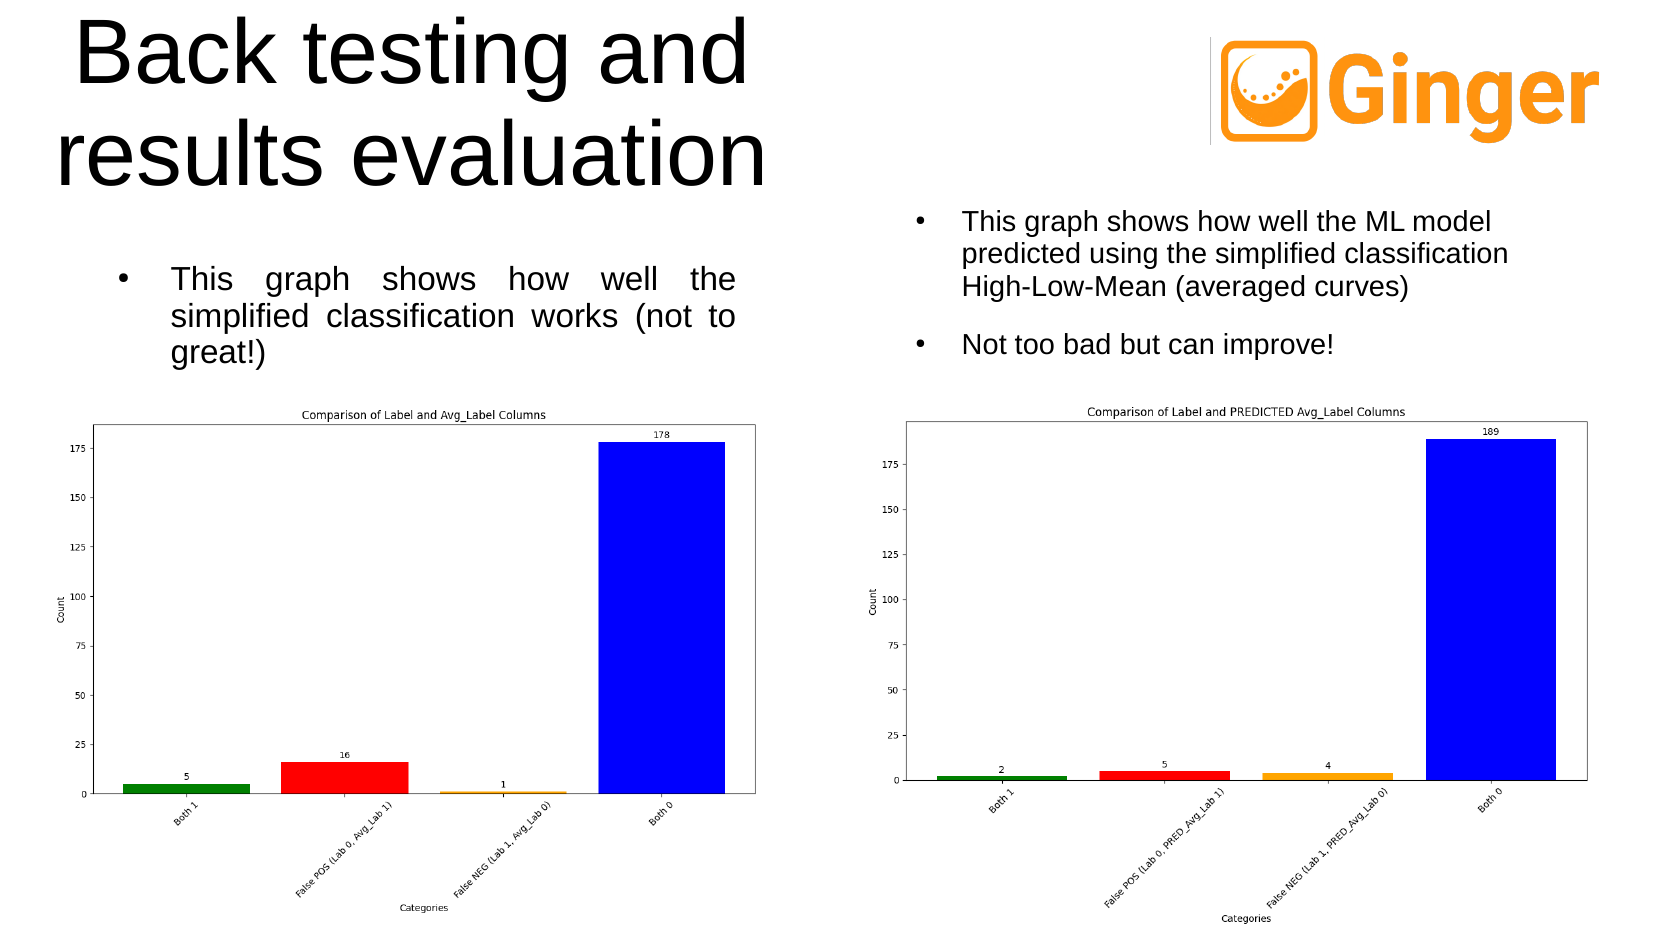

# Back testing and results evaluation
This graph shows how well the ML model predicted using the simplified classification High-Low-Mean (averaged curves)
Not too bad but can improve!
This graph shows how well the simplified classification works (not to great!)
10